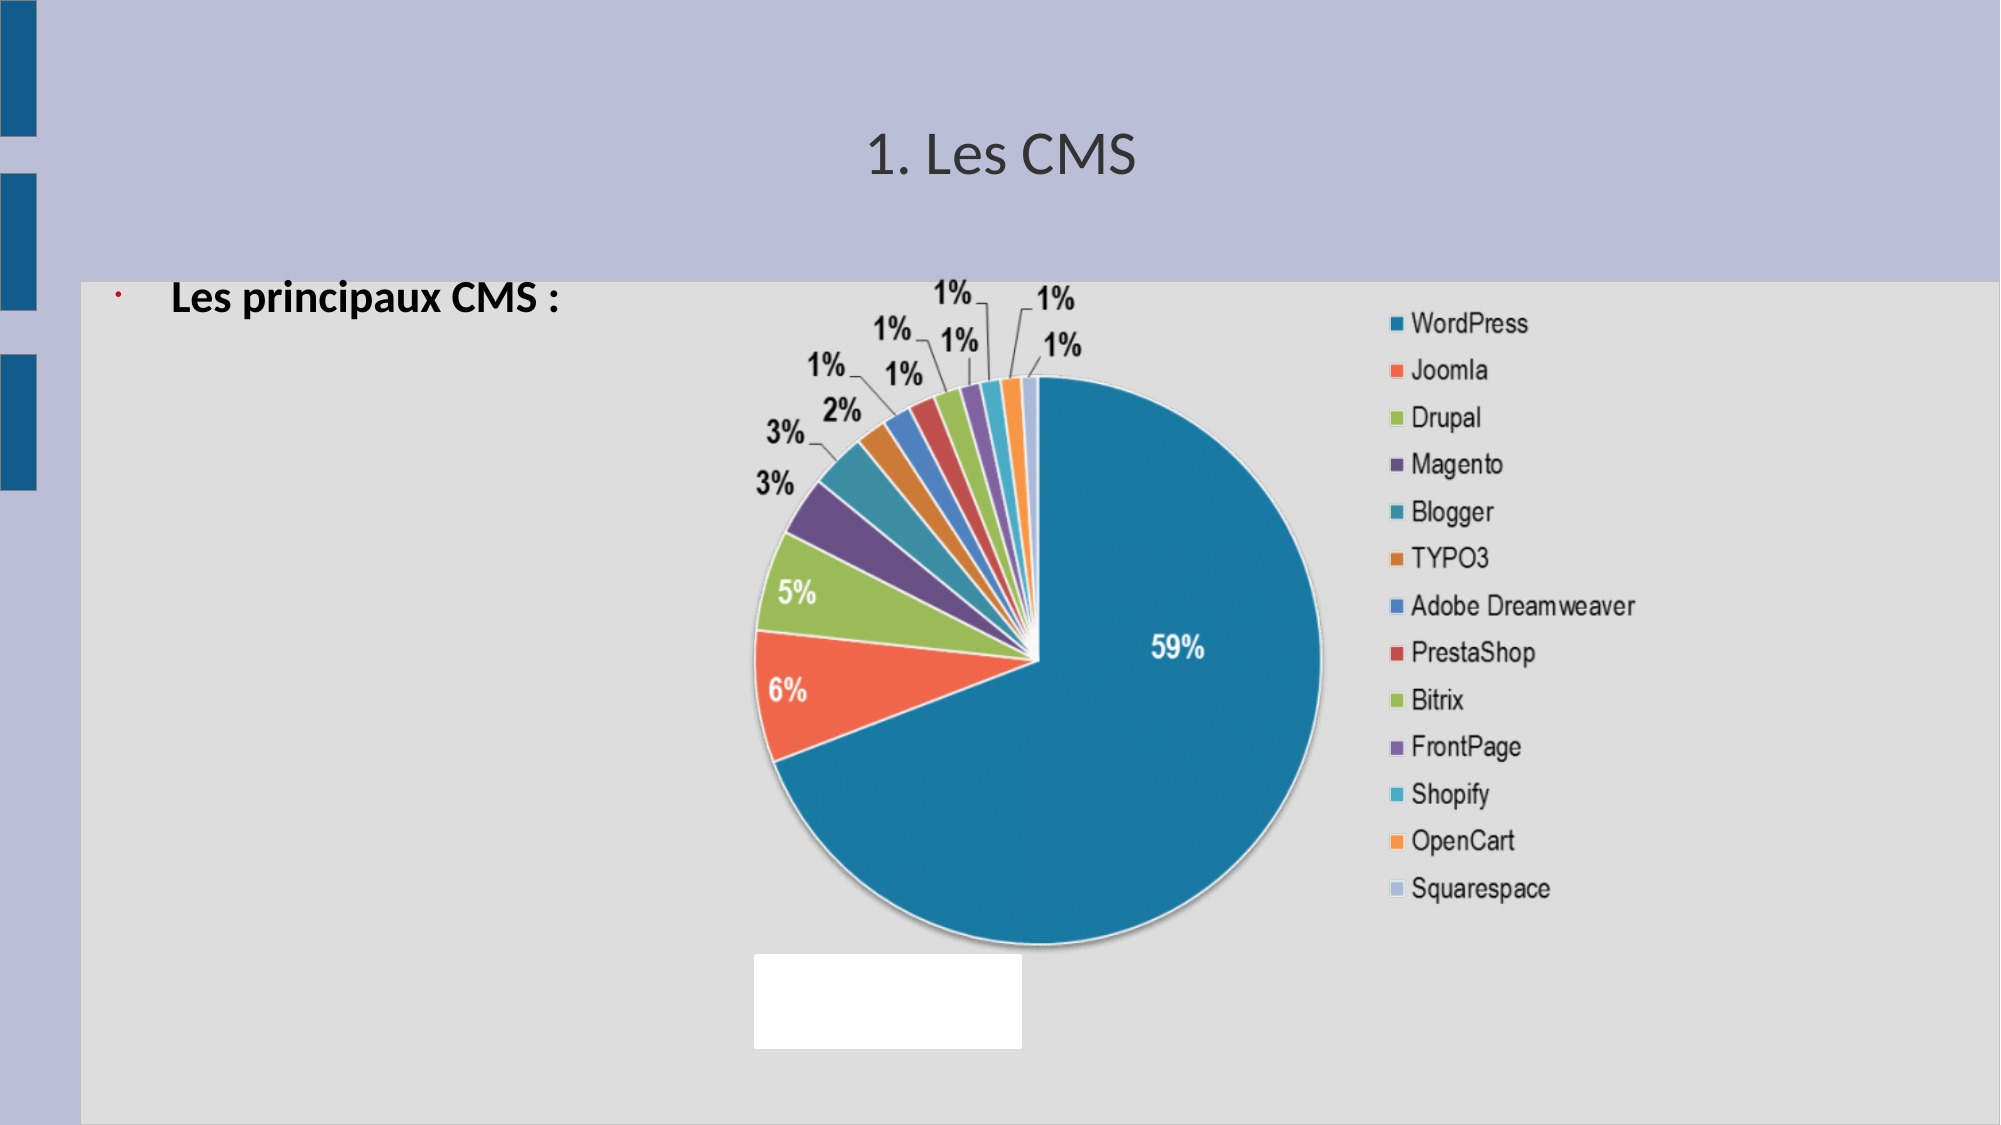

# 1. Les CMS
Les principaux CMS :